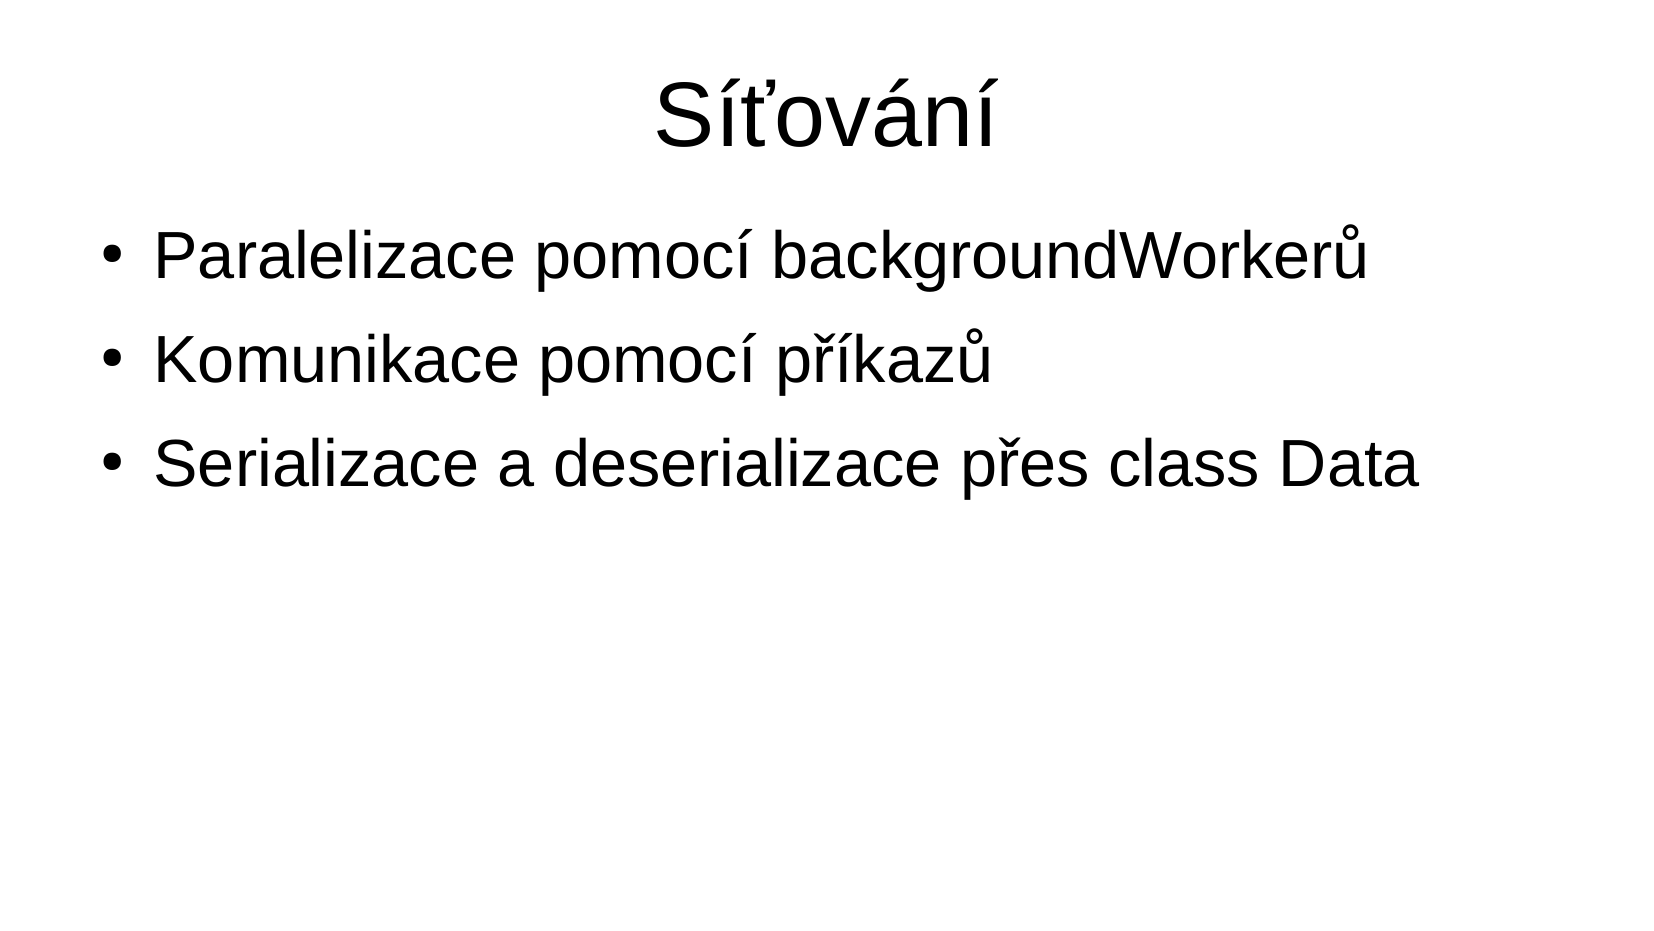

# Síťování
Paralelizace pomocí backgroundWorkerů
Komunikace pomocí příkazů
Serializace a deserializace přes class Data